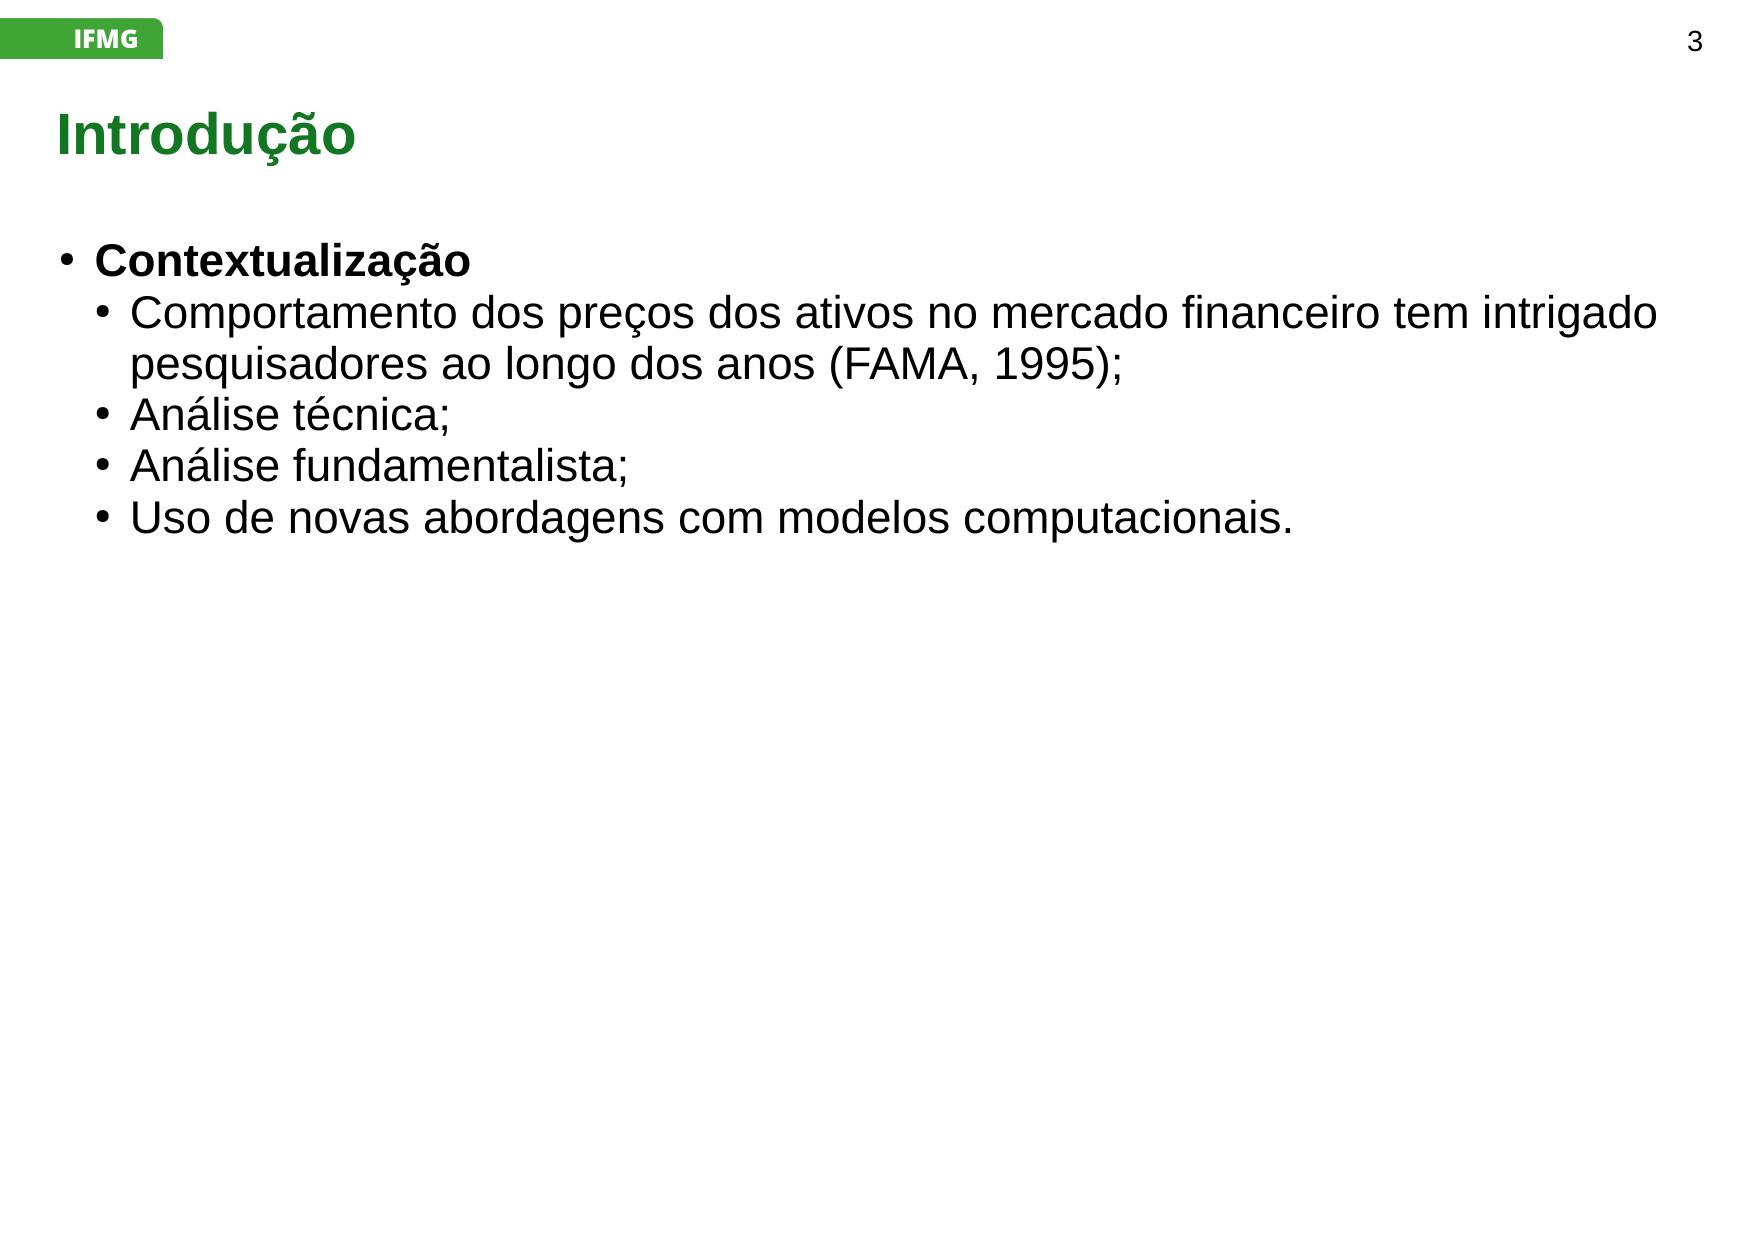

Introdução
Contextualização
Comportamento dos preços dos ativos no mercado financeiro tem intrigado pesquisadores ao longo dos anos (FAMA, 1995);
Análise técnica;
Análise fundamentalista;
Uso de novas abordagens com modelos computacionais.